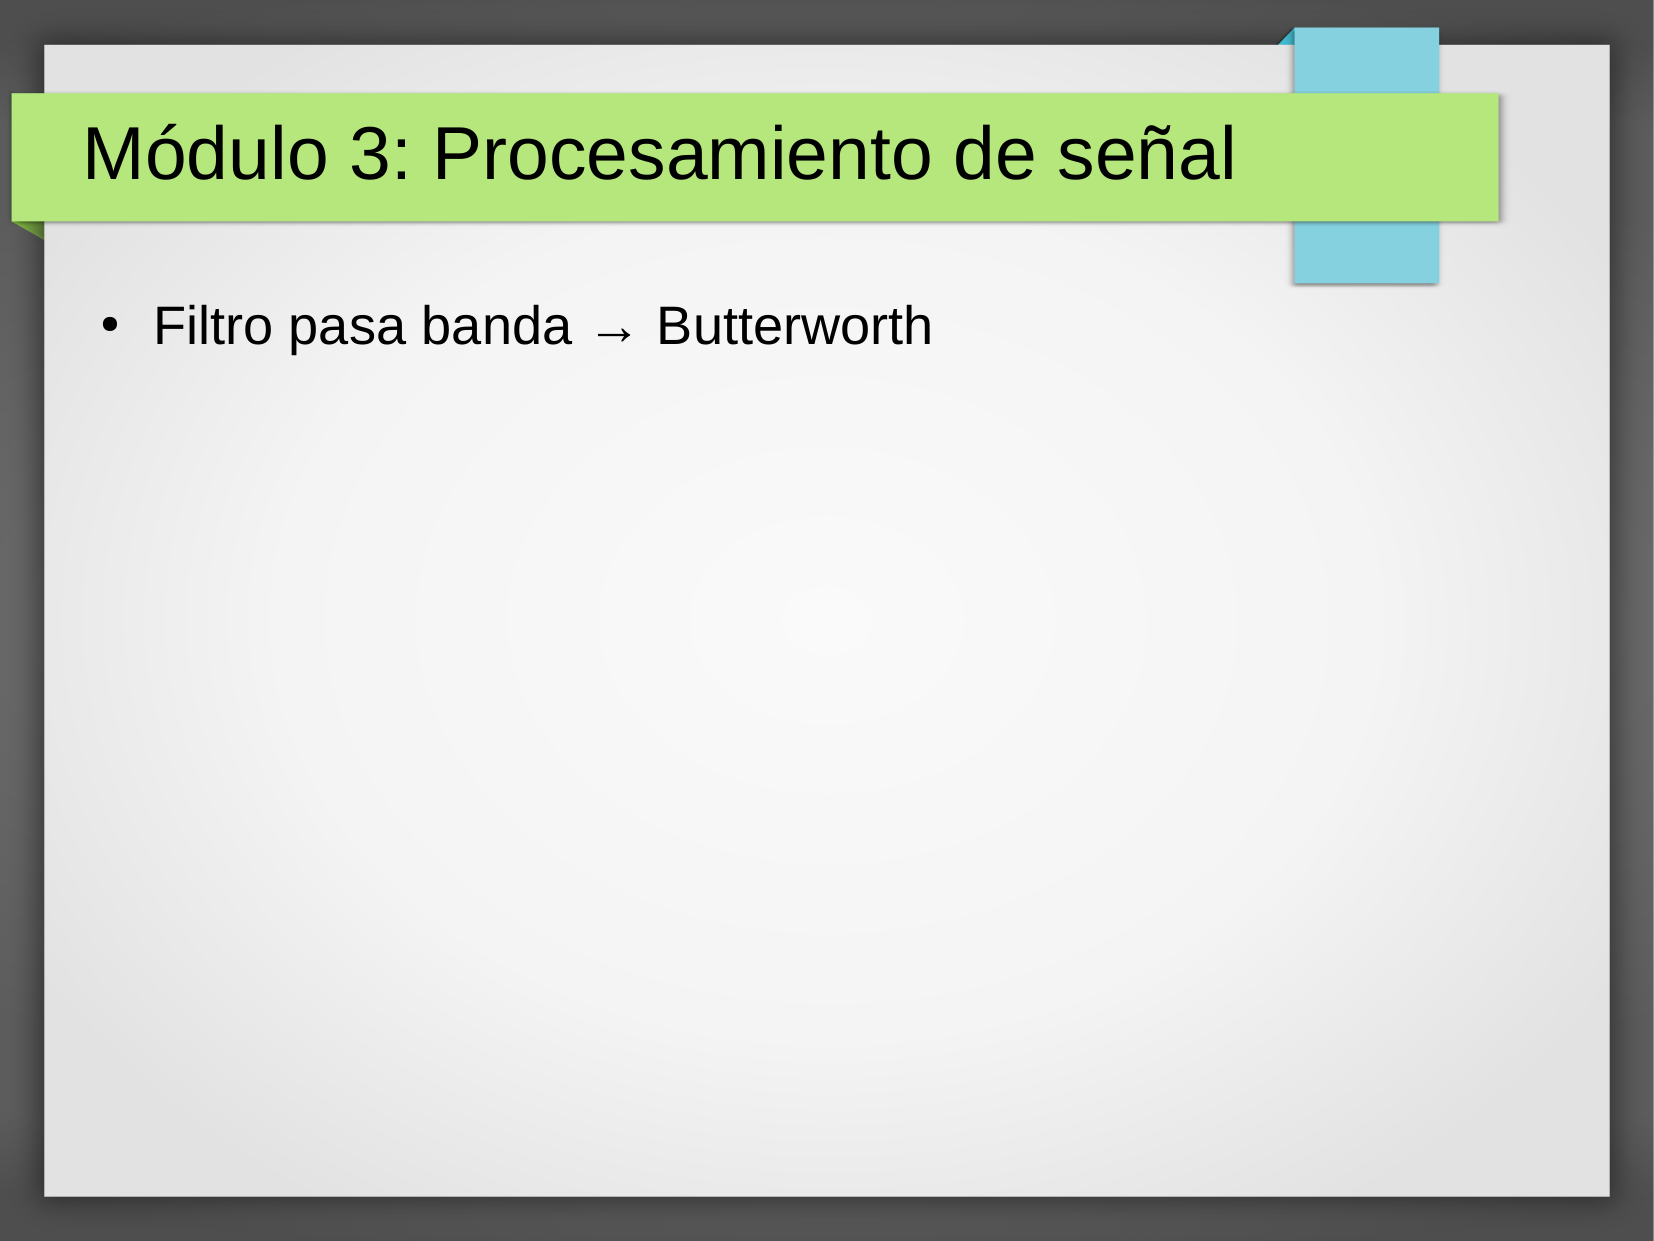

# Módulo 3: Procesamiento de señal
Filtro pasa banda → Butterworth